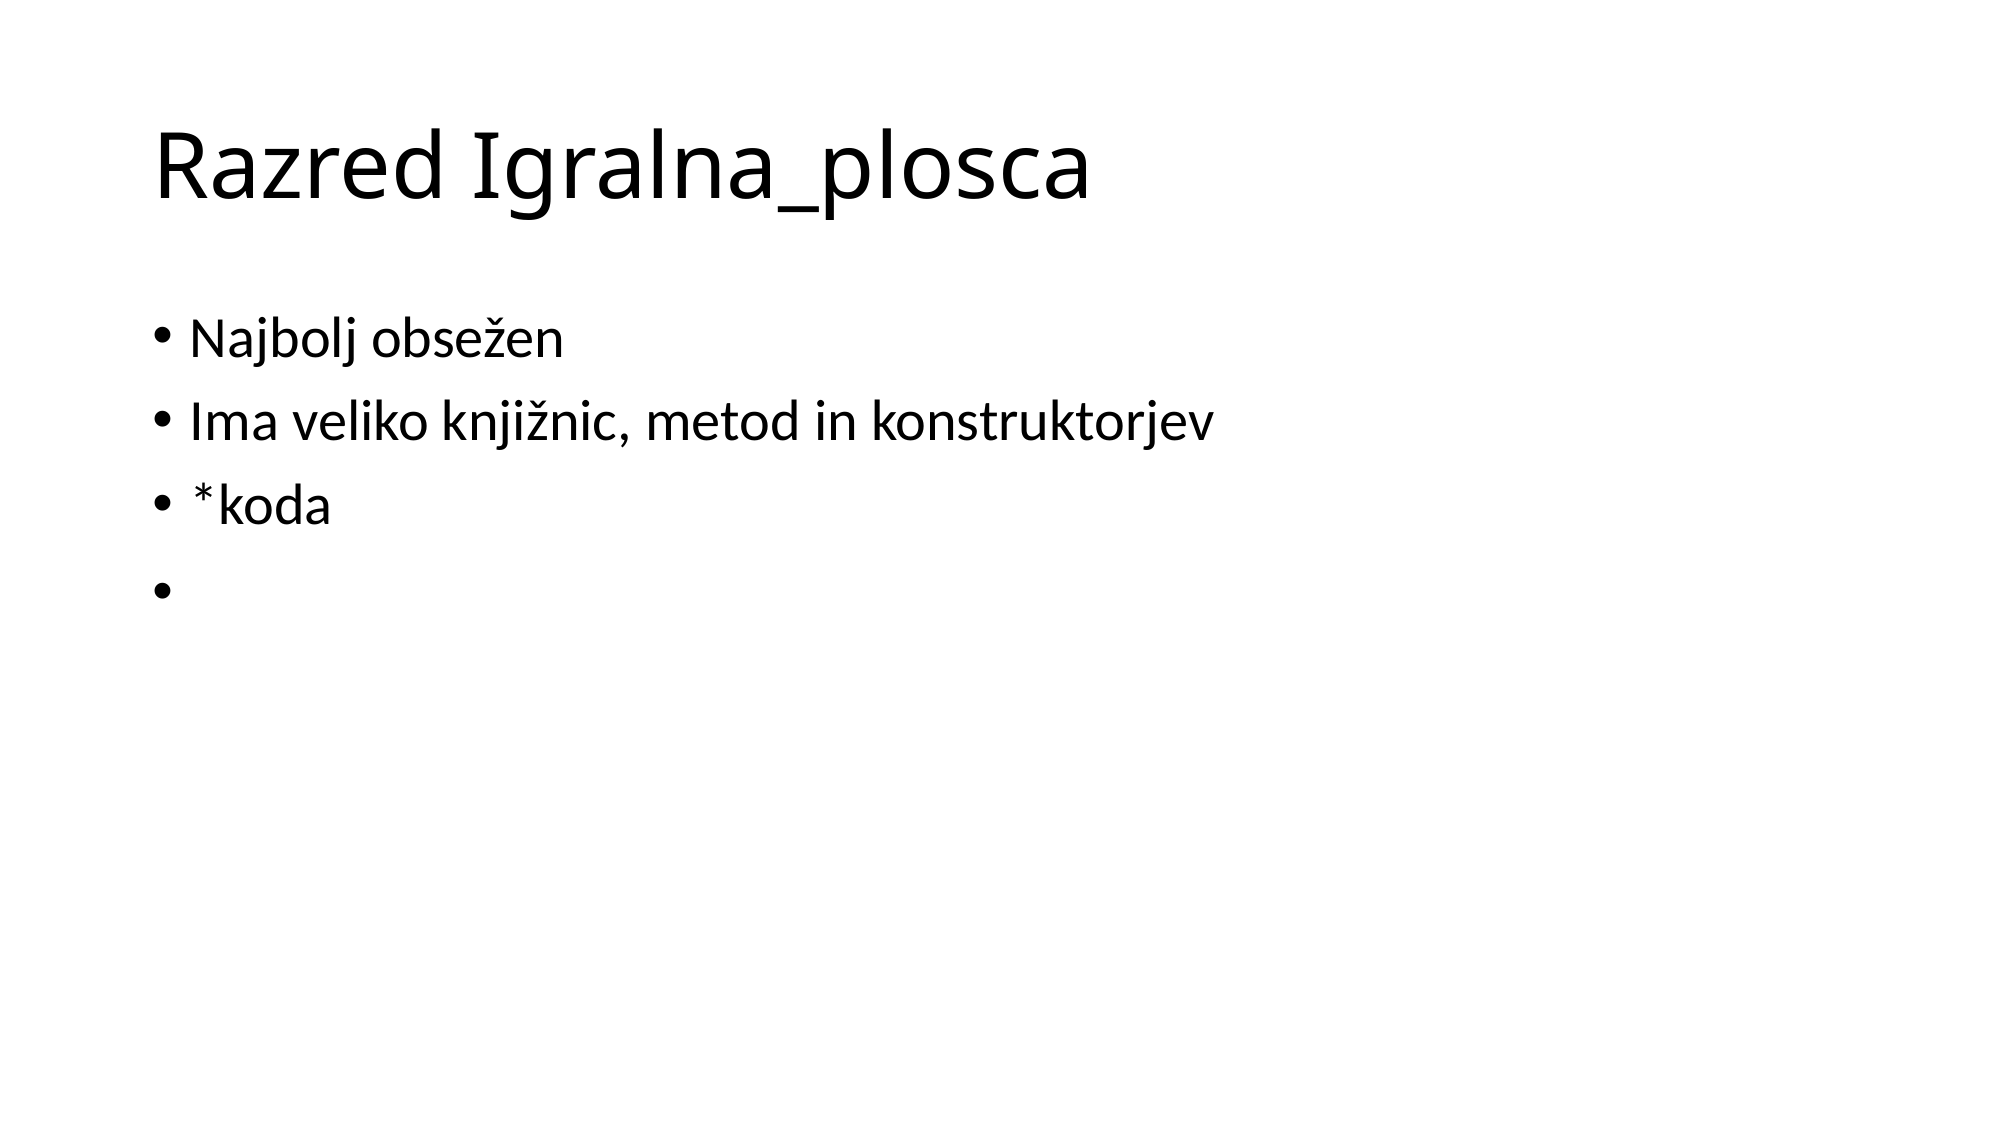

# Razred Igralna_plosca
Najbolj obsežen
Ima veliko knjižnic, metod in konstruktorjev
*koda